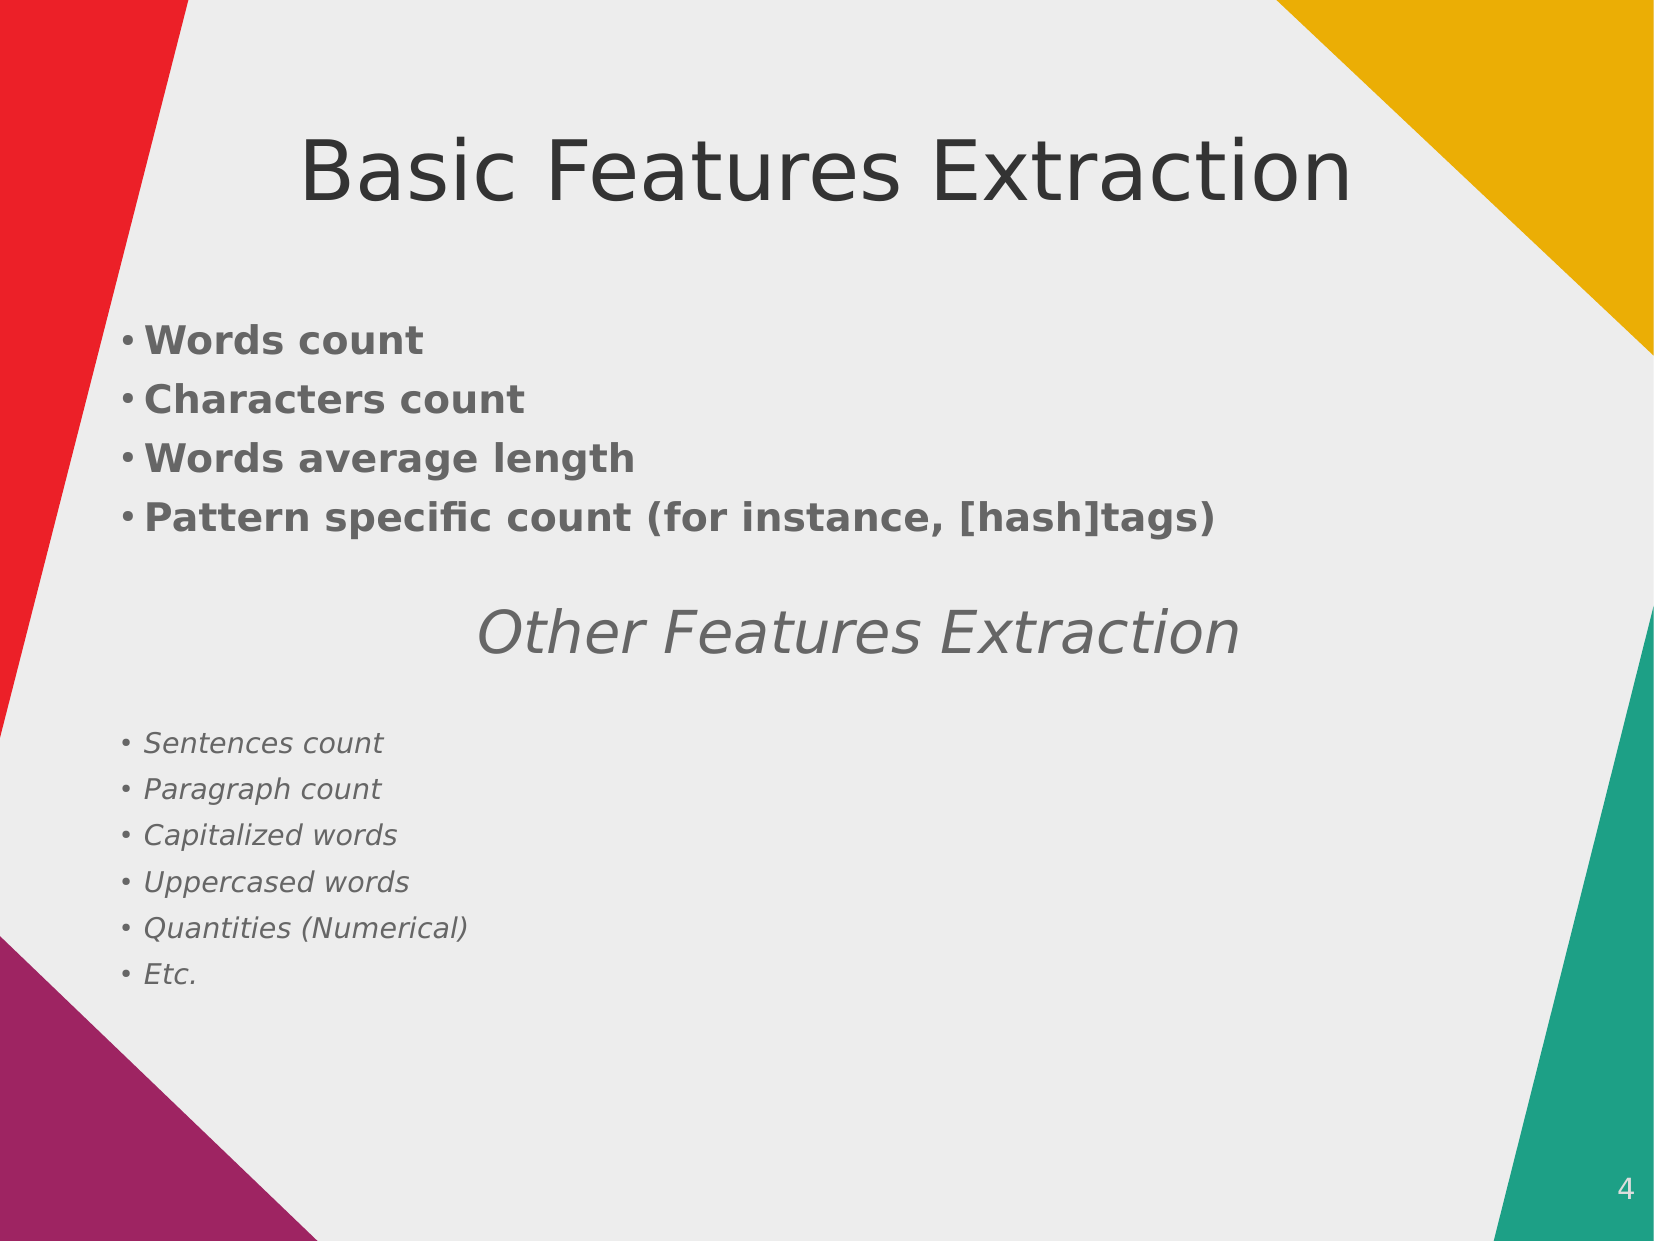

# Basic Features Extraction
Words count
Characters count
Words average length
Pattern specific count (for instance, [hash]tags)
Other Features Extraction
Sentences count
Paragraph count
Capitalized words
Uppercased words
Quantities (Numerical)
Etc.
4